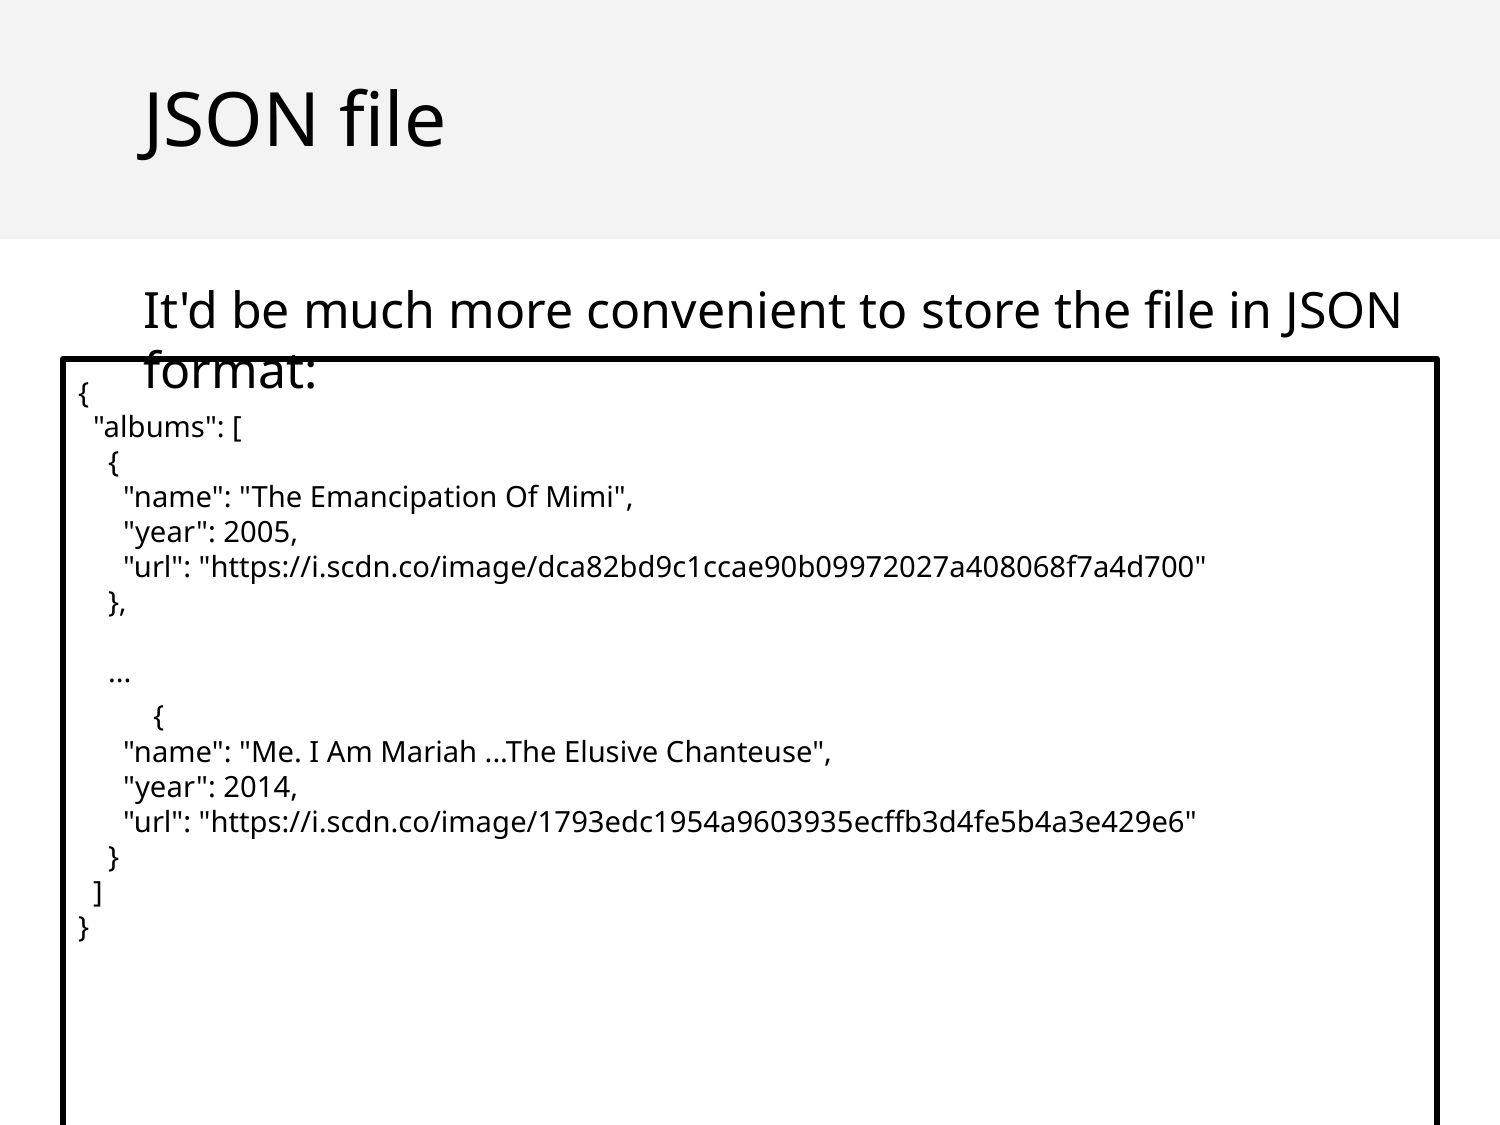

# JSON file
It'd be much more convenient to store the file in JSON format:
{
 "albums": [
 {
 "name": "The Emancipation Of Mimi",
 "year": 2005,
 "url": "https://i.scdn.co/image/dca82bd9c1ccae90b09972027a408068f7a4d700"
 },
 ...
 {
 "name": "Me. I Am Mariah ...The Elusive Chanteuse",
 "year": 2014,
 "url": "https://i.scdn.co/image/1793edc1954a9603935ecffb3d4fe5b4a3e429e6"
 }
 ]
}